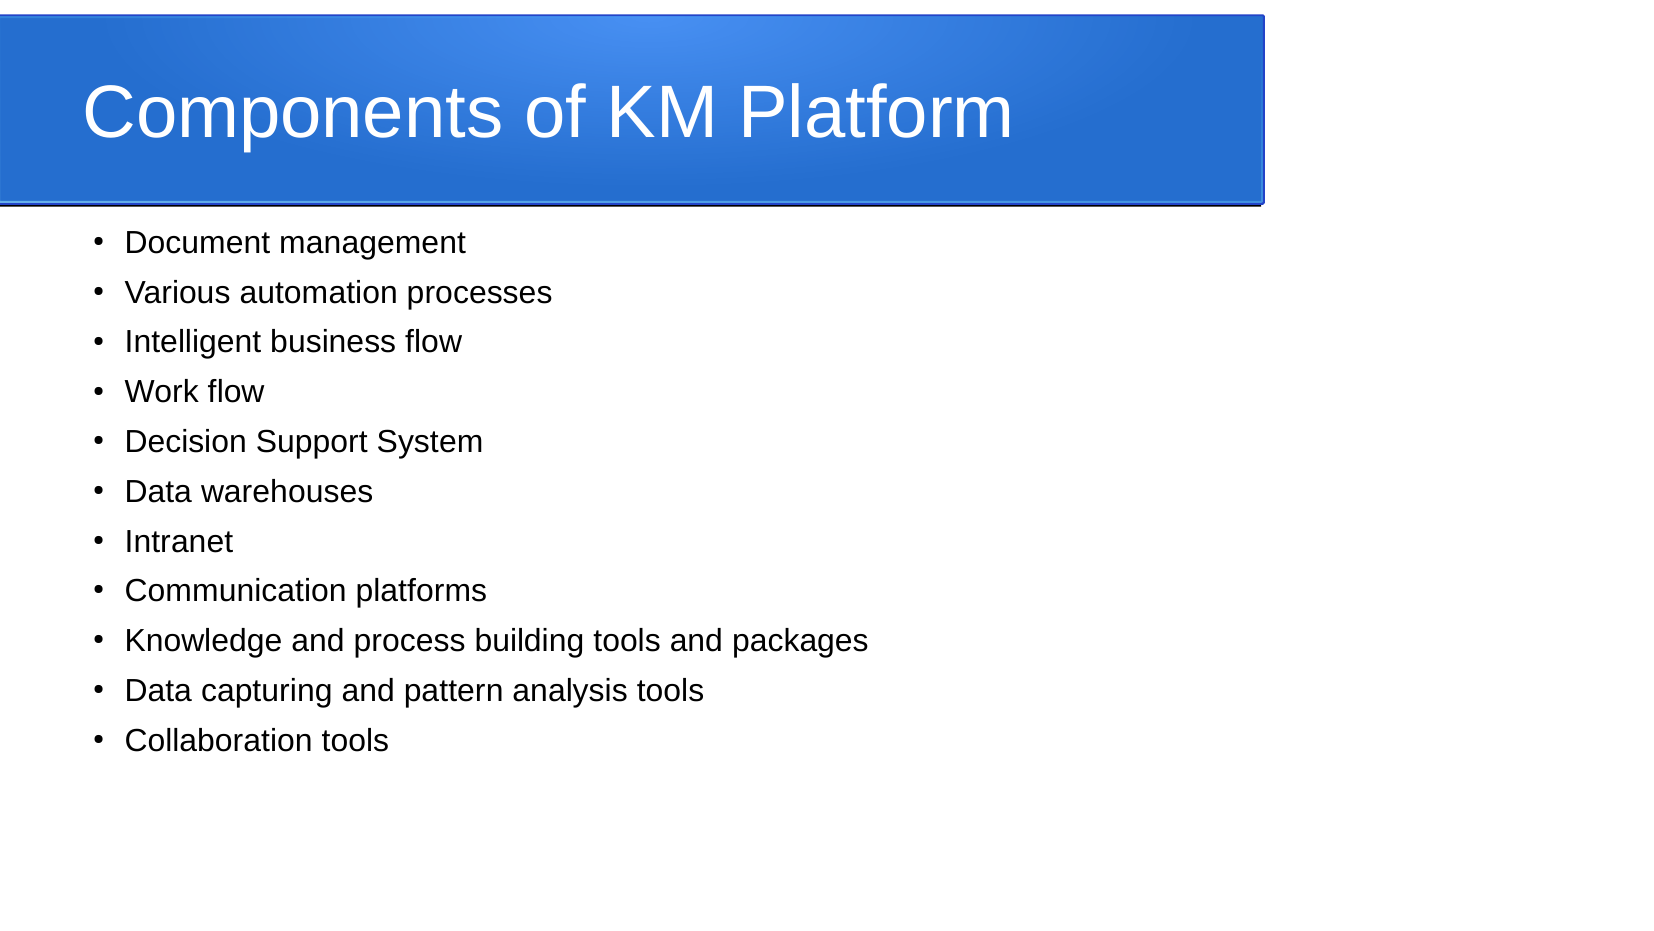

# Components of KM Platform
Document management
Various automation processes
Intelligent business flow
Work flow
Decision Support System
Data warehouses
Intranet
Communication platforms
Knowledge and process building tools and packages
Data capturing and pattern analysis tools
Collaboration tools